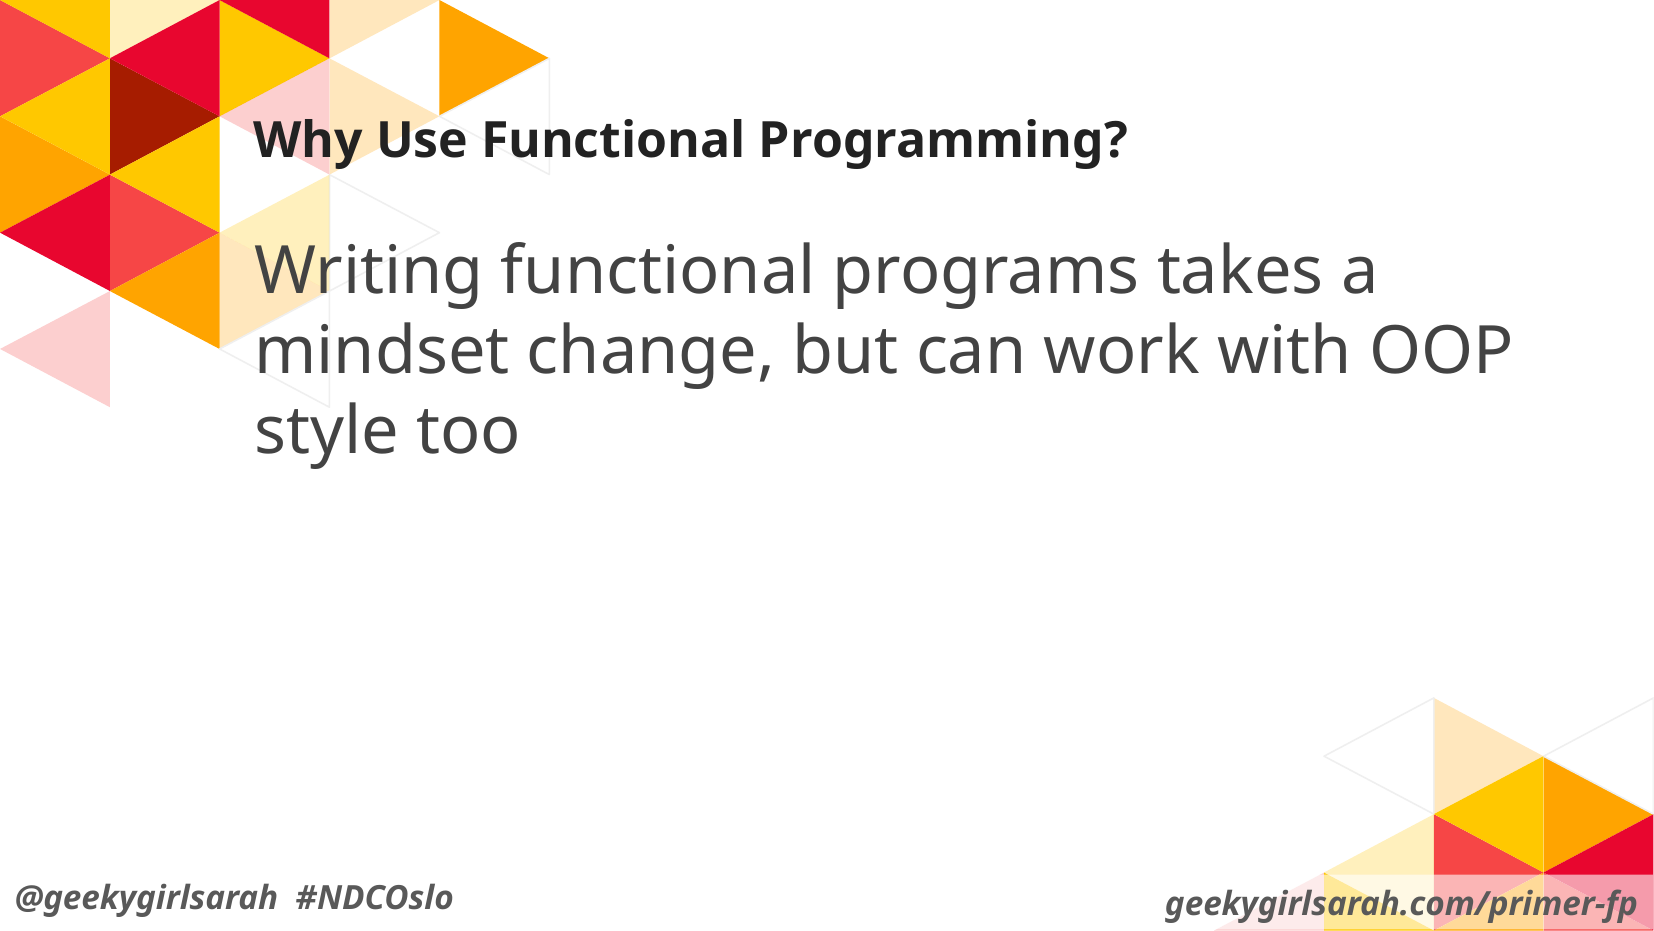

# Why Use Functional Programming?
Writing functional programs takes a mindset change, but can work with OOP style too